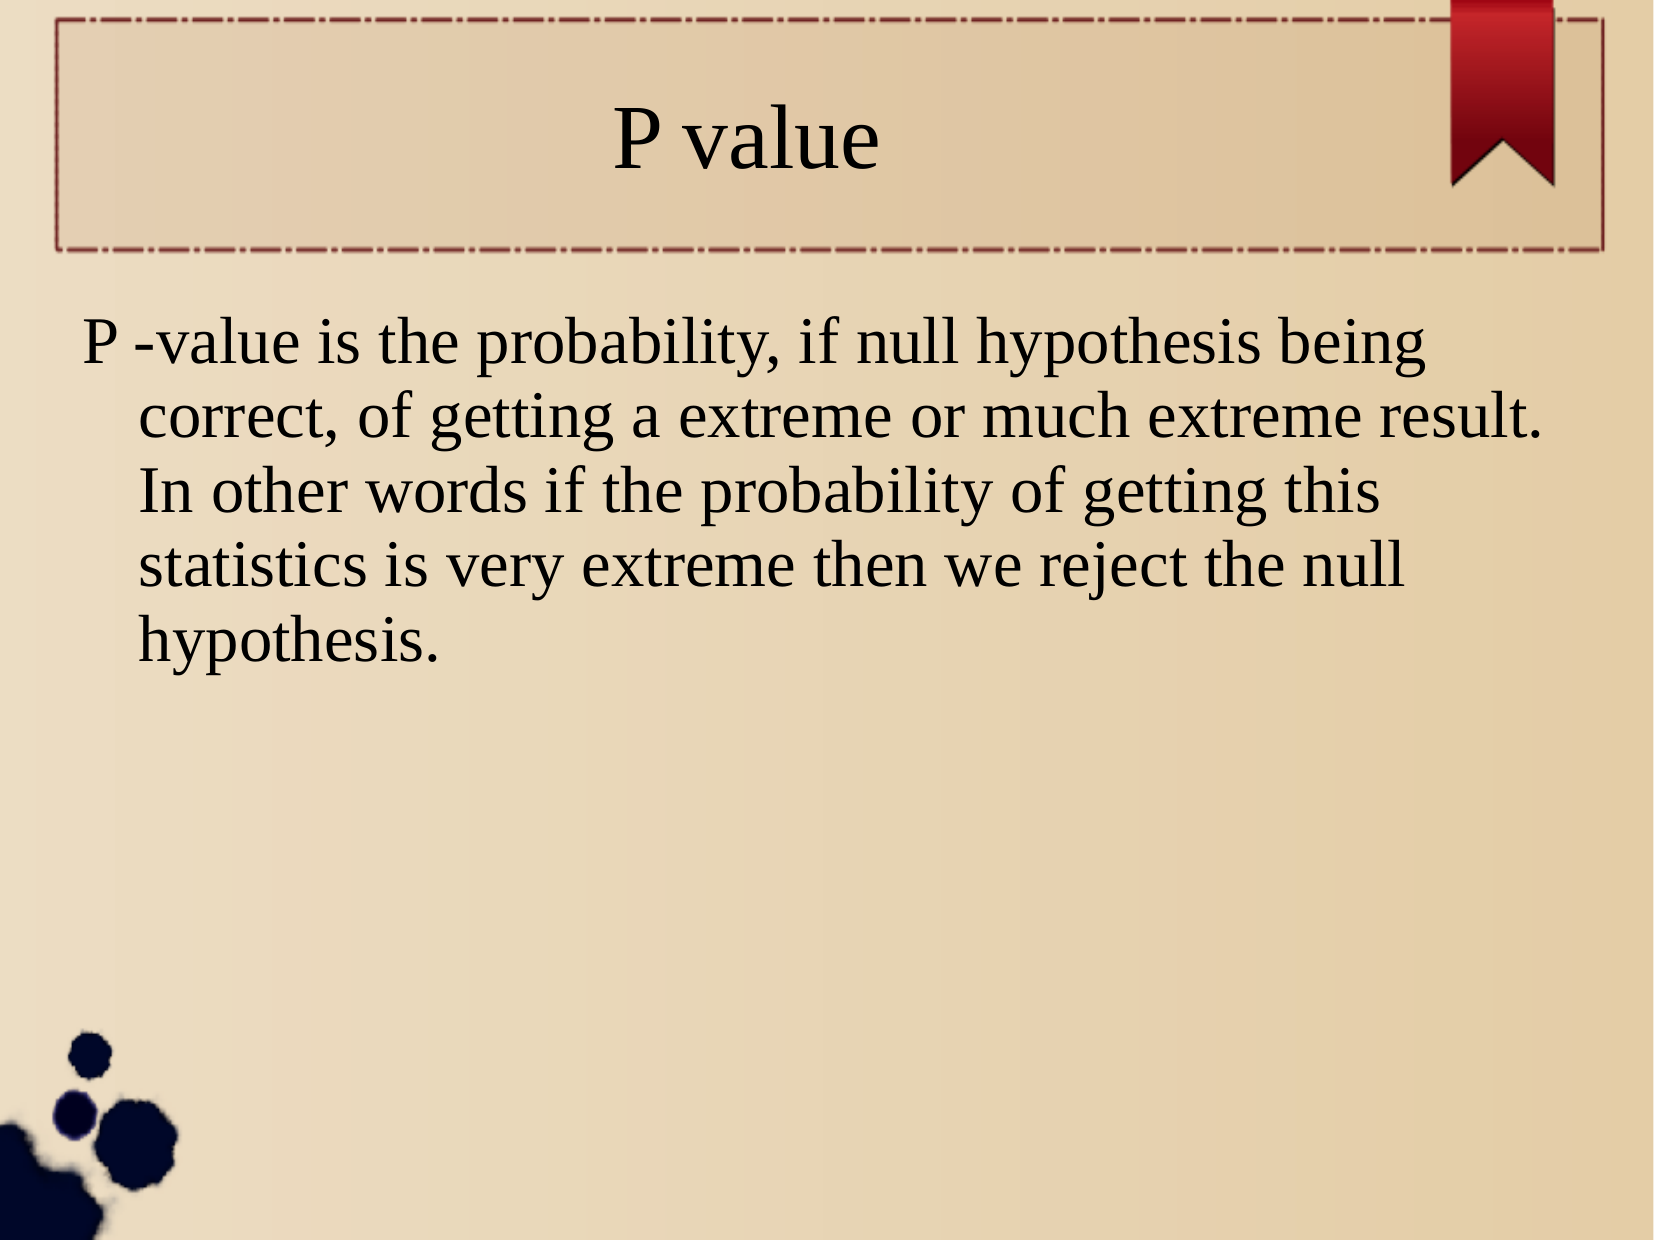

# P value
P -value is the probability, if null hypothesis being correct, of getting a extreme or much extreme result. In other words if the probability of getting this statistics is very extreme then we reject the null hypothesis.